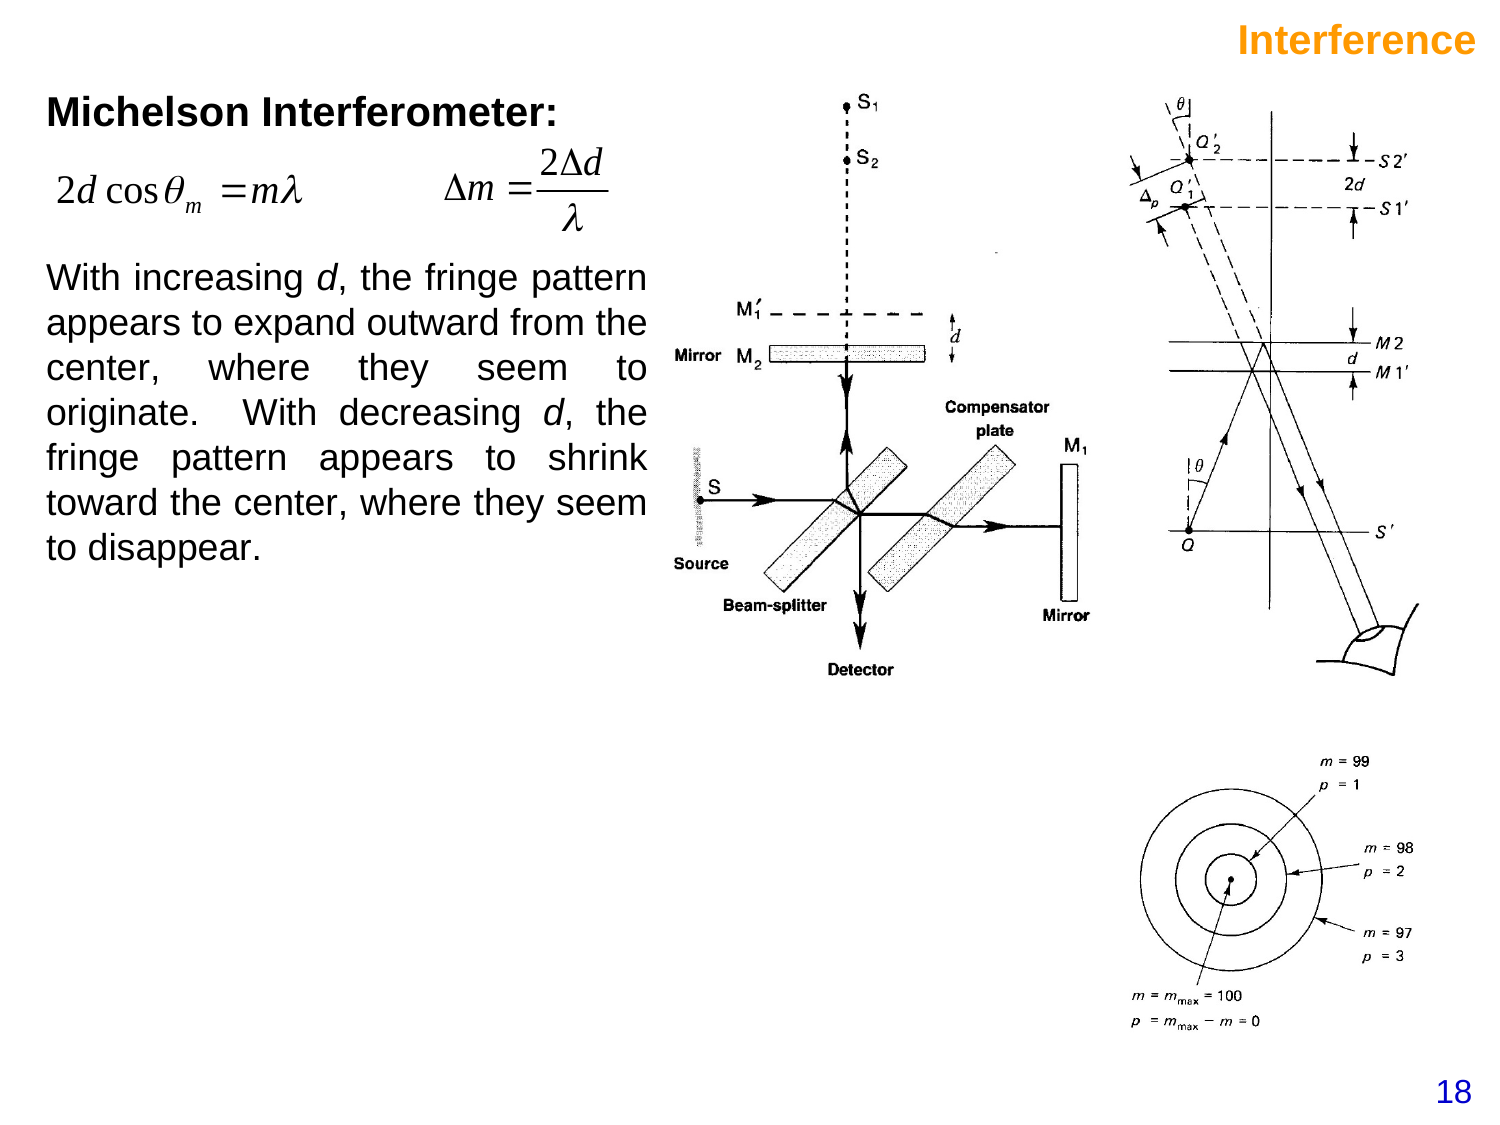

Interference
Michelson Interferometer:
With increasing d, the fringe pattern appears to expand outward from the center, where they seem to originate. With decreasing d, the fringe pattern appears to shrink toward the center, where they seem to disappear.